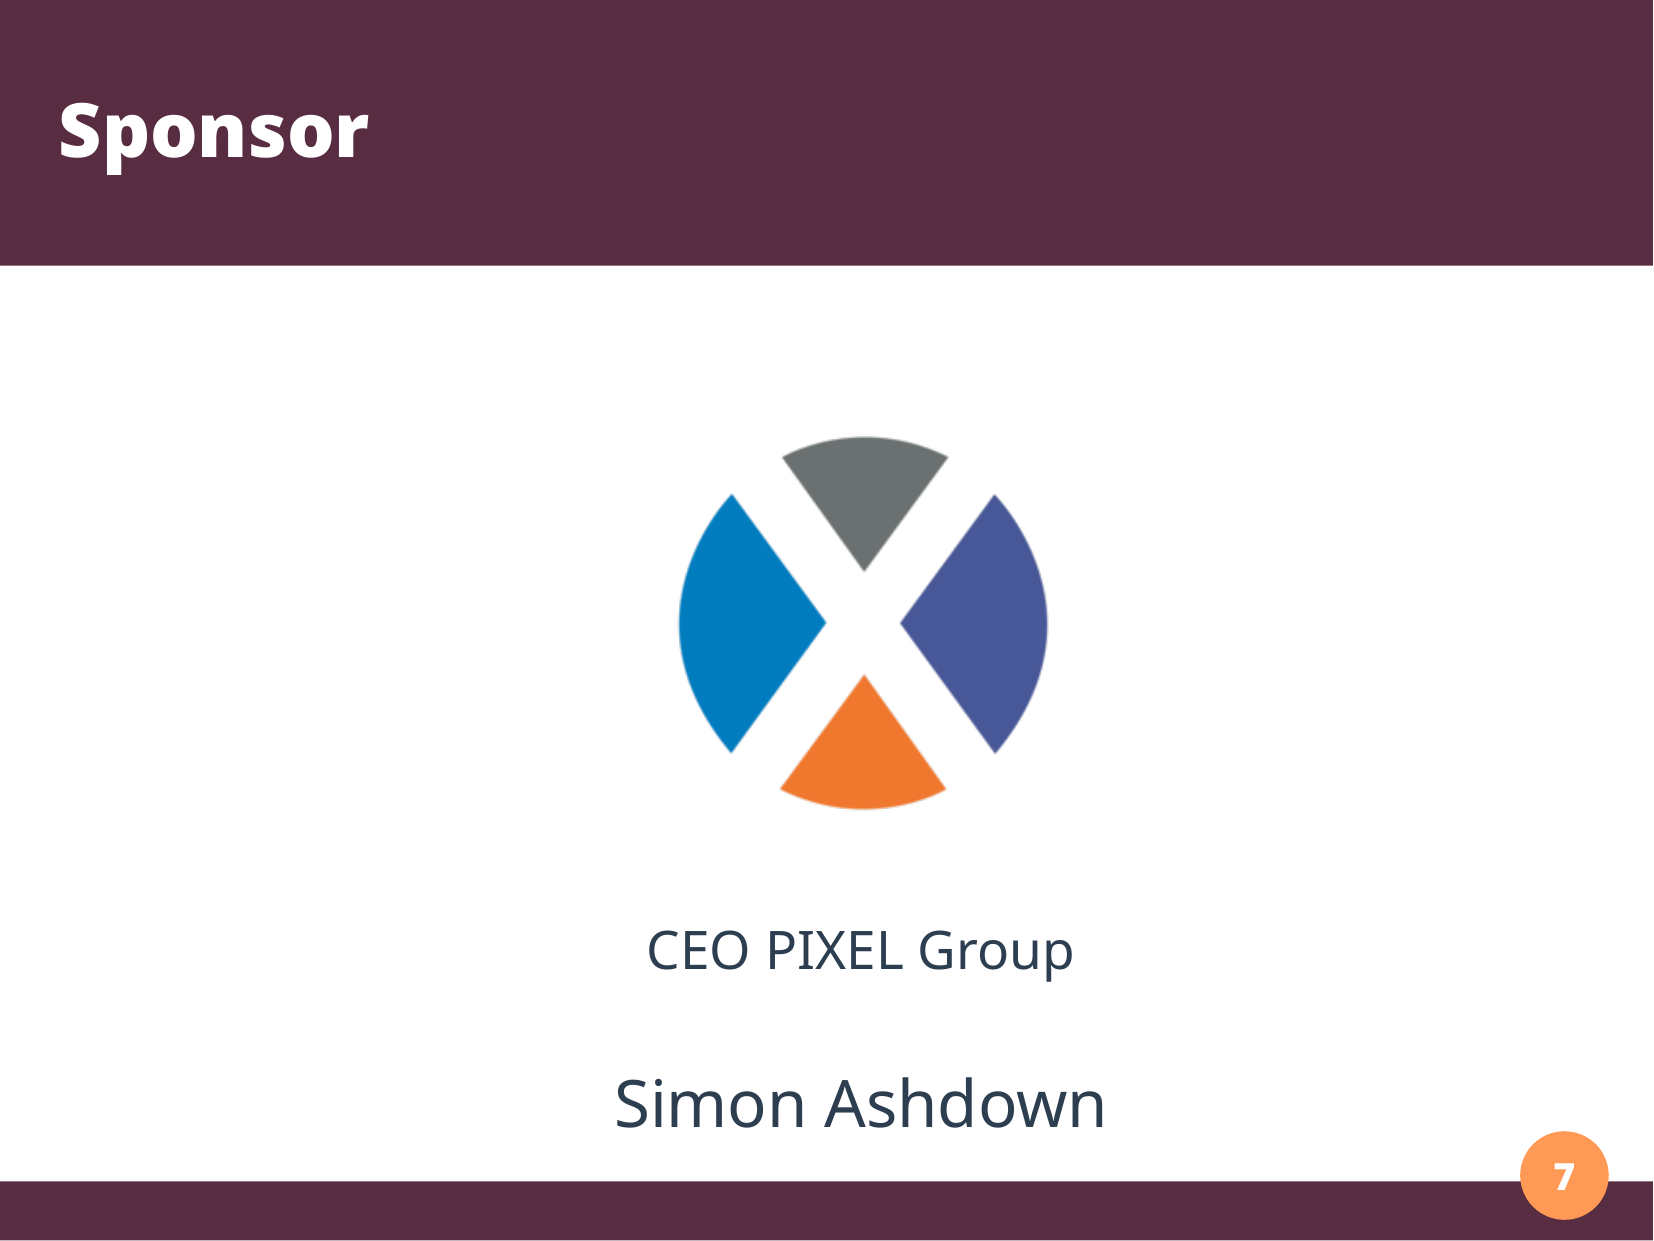

# Sponsor
CEO PIXEL Group
Simon Ashdown
7